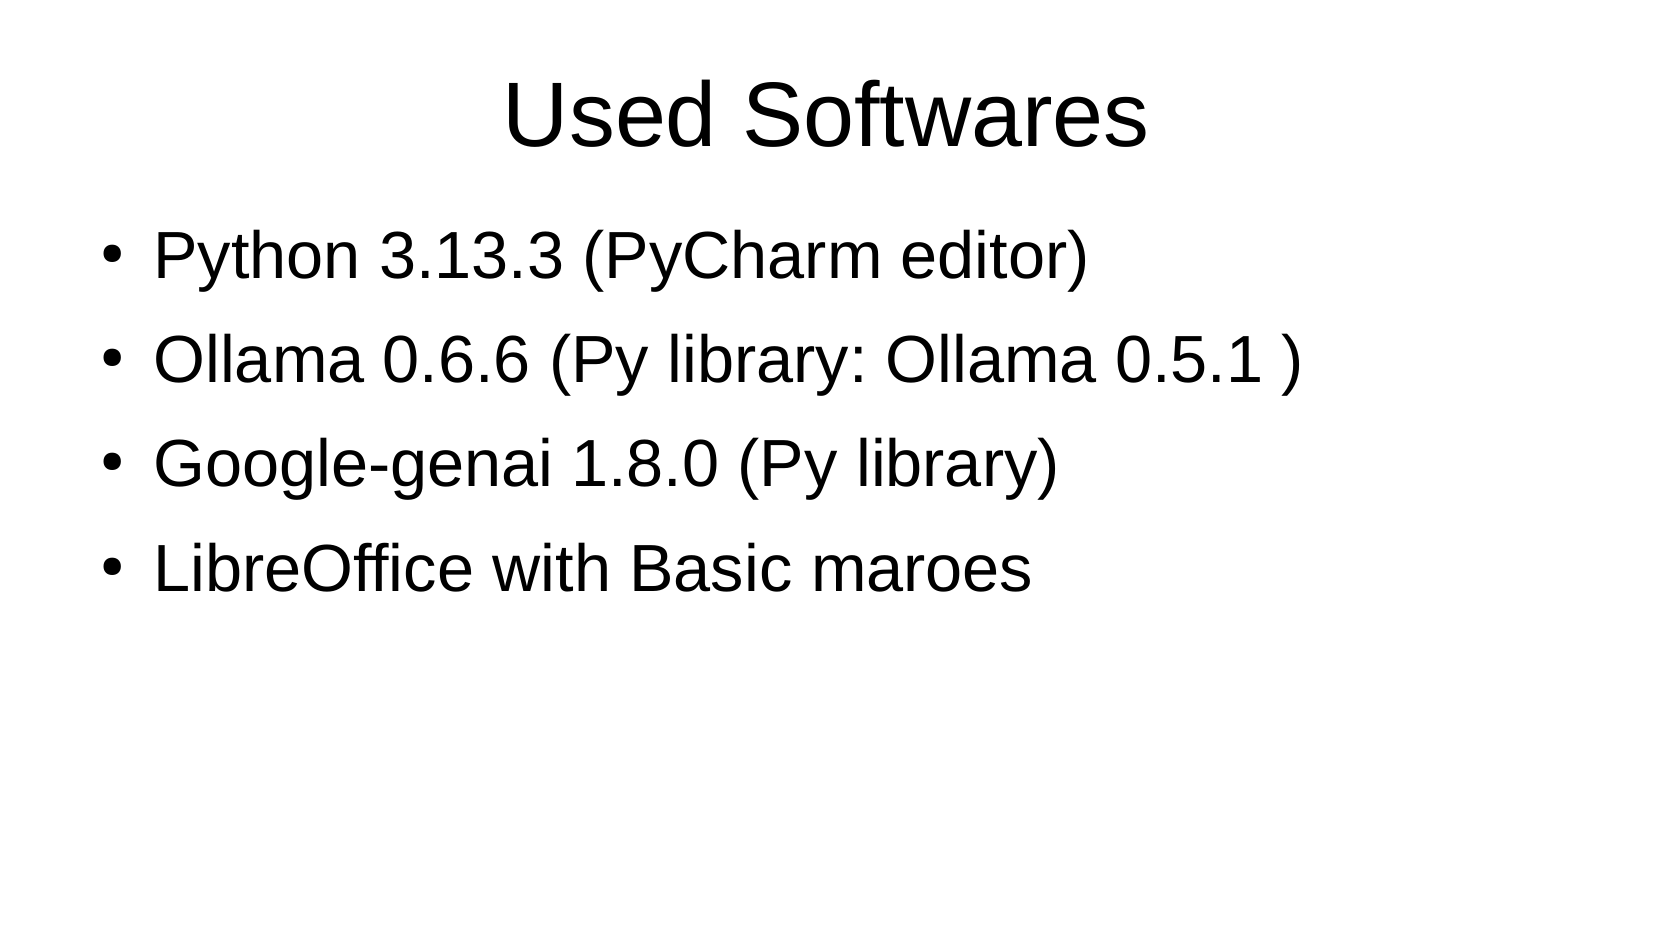

# Used Softwares
Python 3.13.3 (PyCharm editor)
Ollama 0.6.6 (Py library: Ollama 0.5.1 )
Google-genai 1.8.0 (Py library)
LibreOffice with Basic maroes